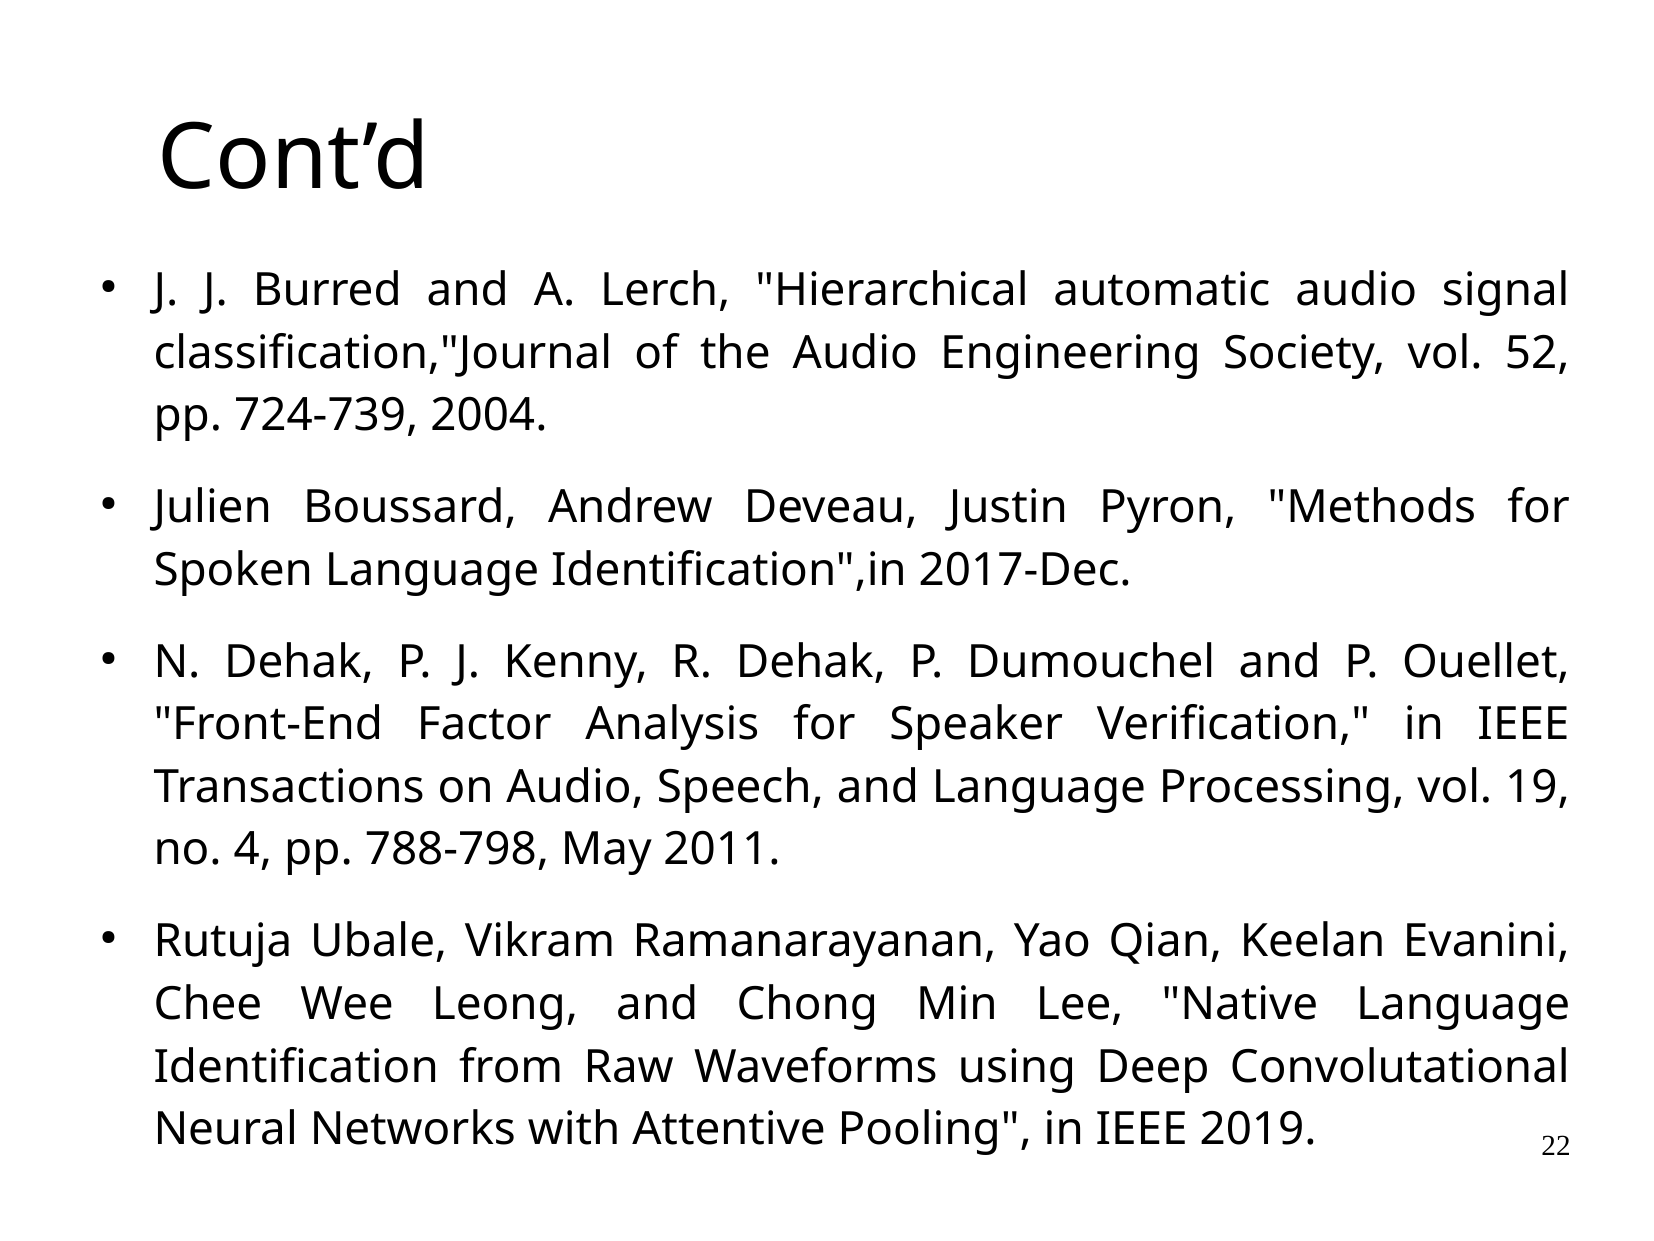

# Cont’d
J. J. Burred and A. Lerch, "Hierarchical automatic audio signal classification,"Journal of the Audio Engineering Society, vol. 52, pp. 724-739, 2004.
Julien Boussard, Andrew Deveau, Justin Pyron, "Methods for Spoken Language Identification",in 2017-Dec.
N. Dehak, P. J. Kenny, R. Dehak, P. Dumouchel and P. Ouellet, "Front-End Factor Analysis for Speaker Verification," in IEEE Transactions on Audio, Speech, and Language Processing, vol. 19, no. 4, pp. 788-798, May 2011.
Rutuja Ubale, Vikram Ramanarayanan, Yao Qian, Keelan Evanini, Chee Wee Leong, and Chong Min Lee, "Native Language Identification from Raw Waveforms using Deep Convolutational Neural Networks with Attentive Pooling", in IEEE 2019.
22